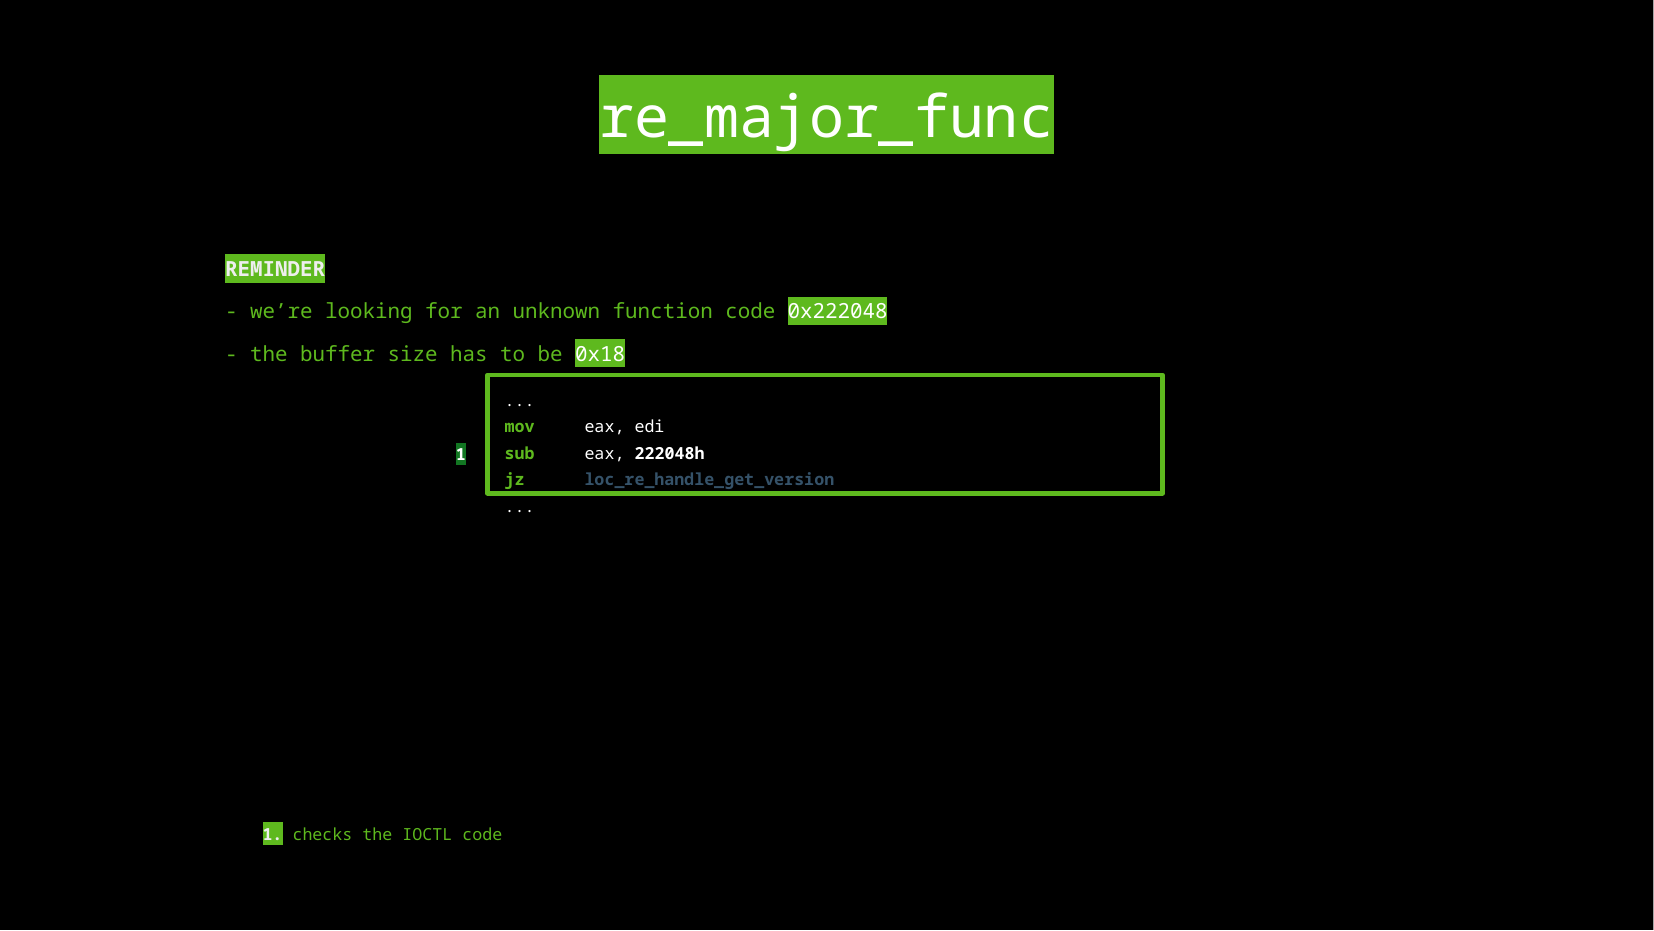

# re_major_func
REMINDER
- we’re looking for an unknown function code 0x222048
- the buffer size has to be 0x18
...
mov eax, edi
sub eax, 222048h
jz loc_re_handle_get_version
...
1
1. checks the IOCTL code